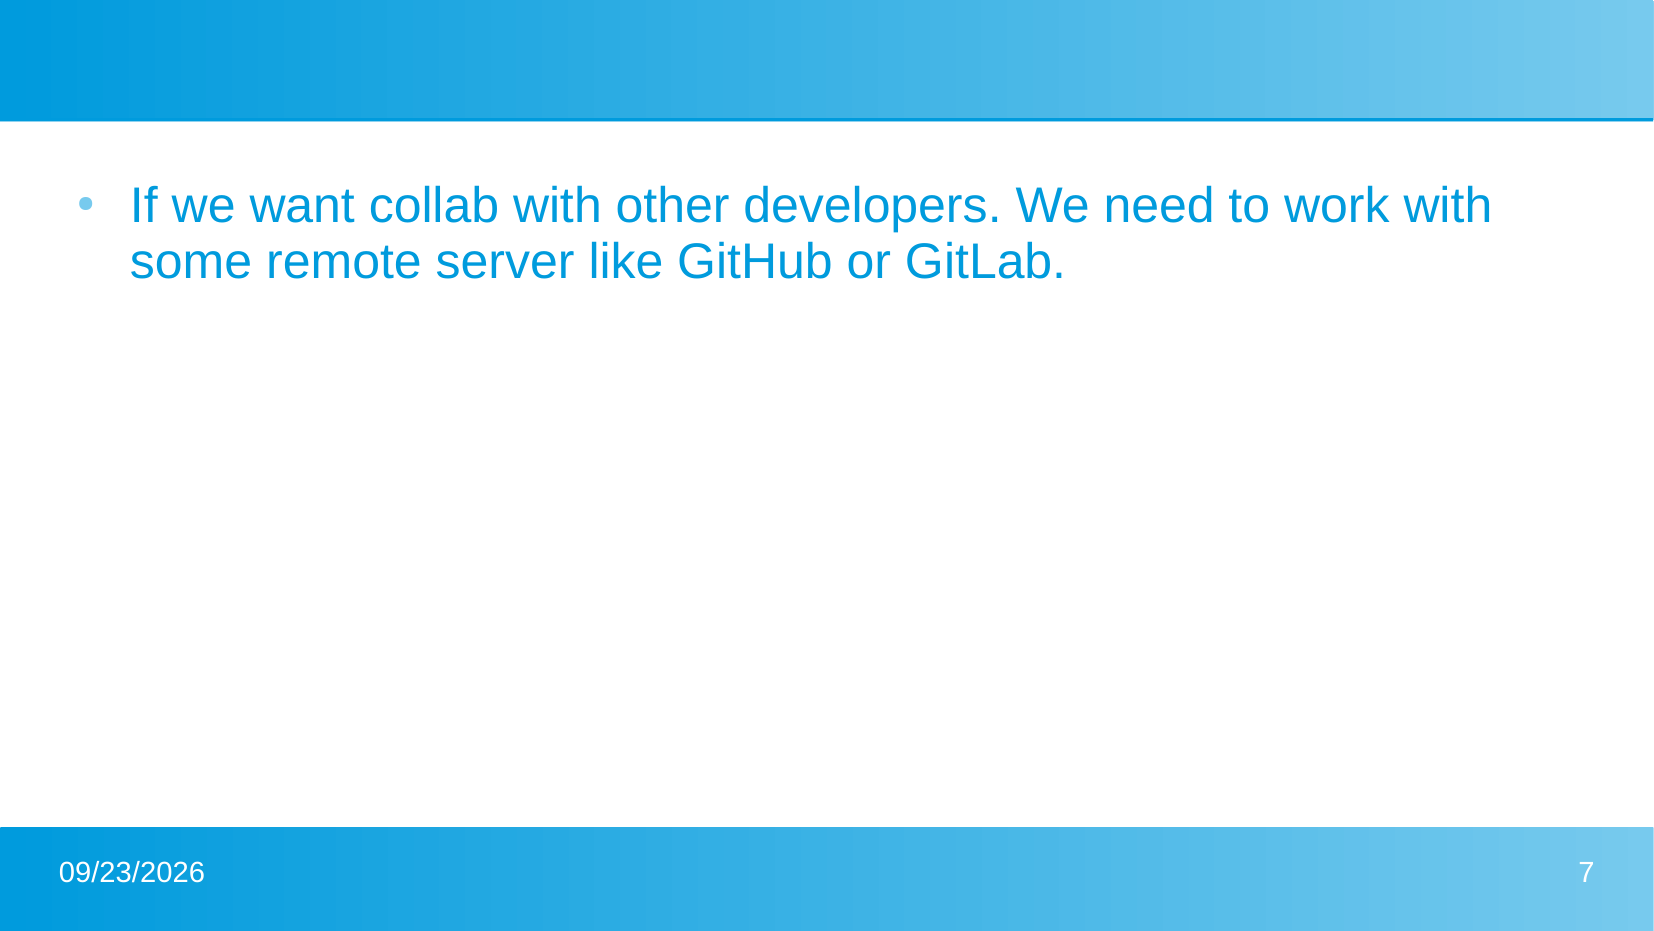

#
If we want collab with other developers. We need to work with some remote server like GitHub or GitLab.
7